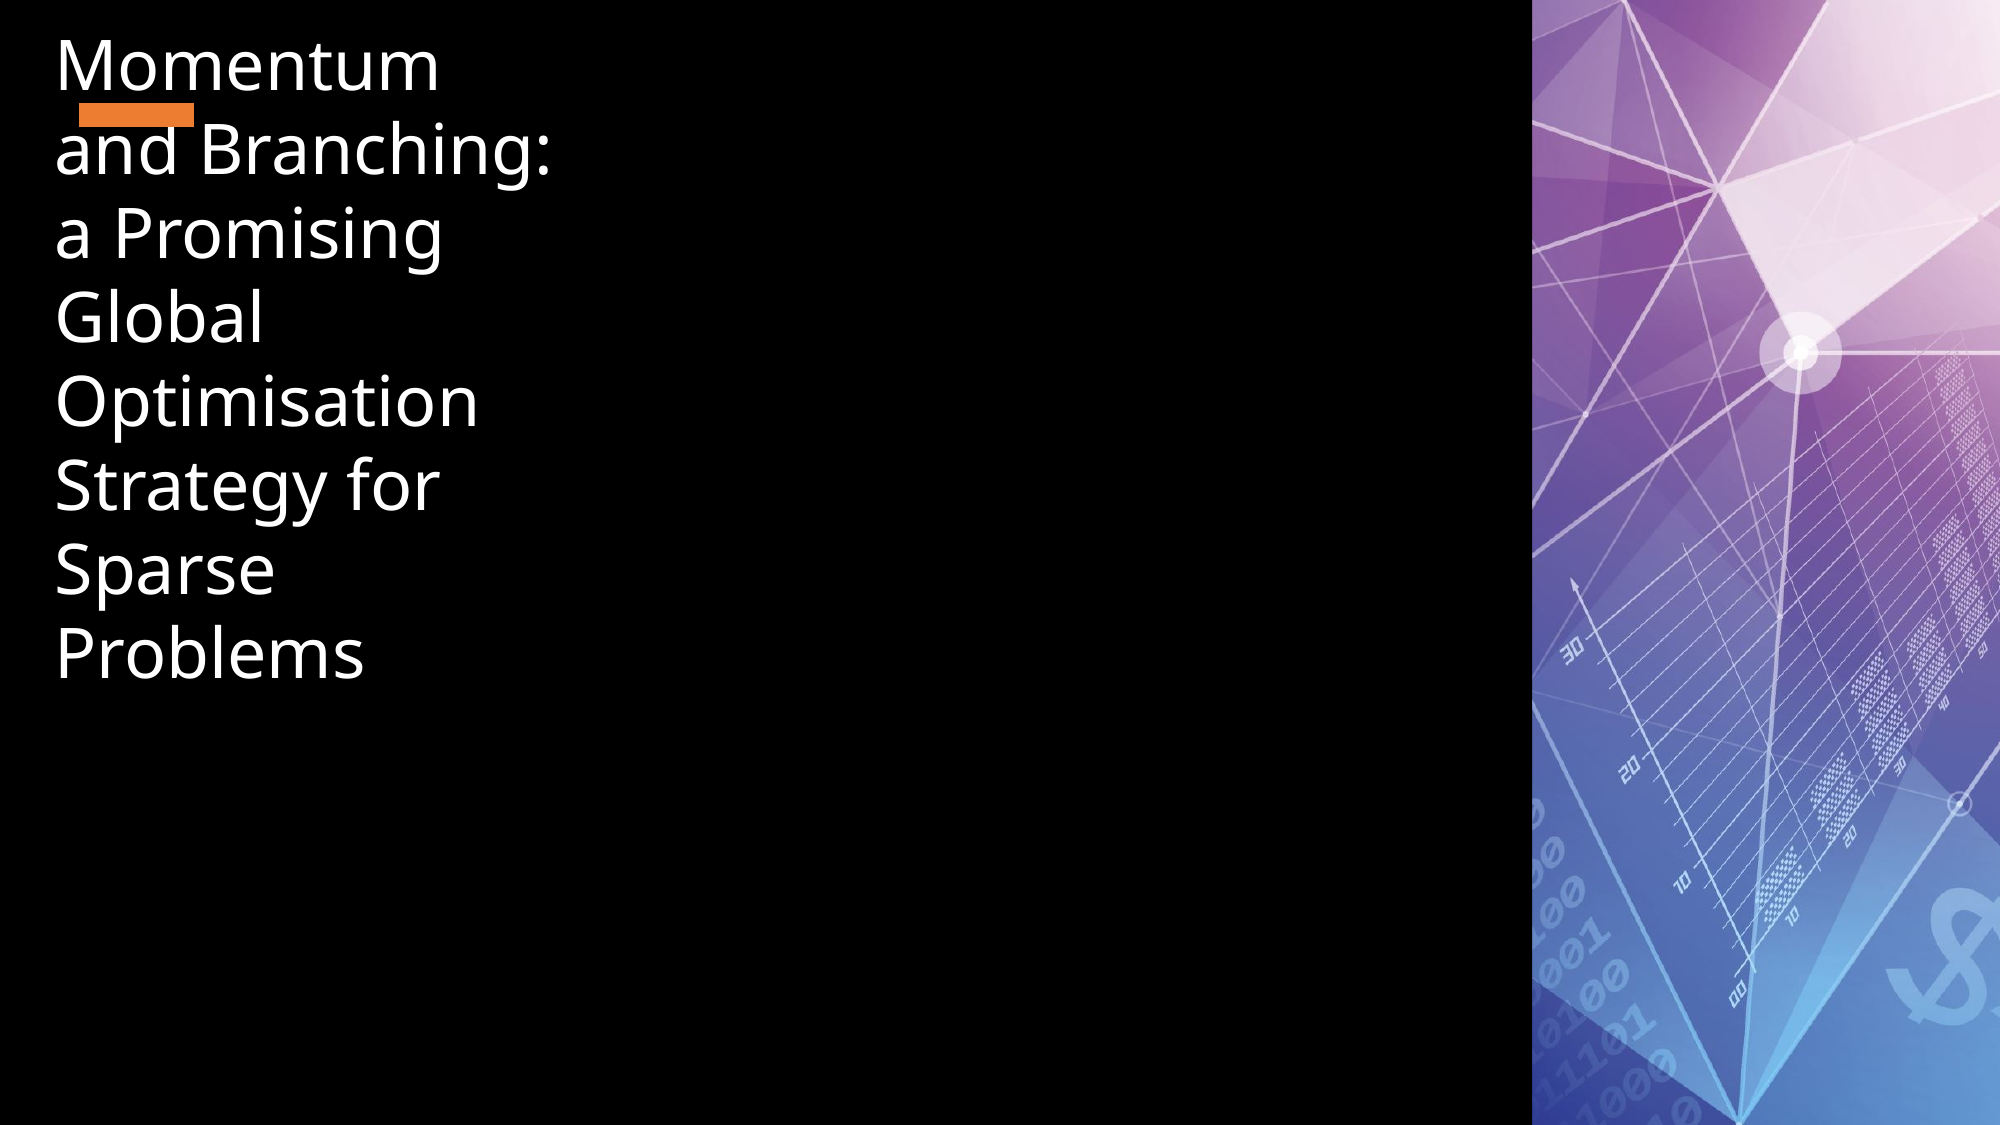

# Momentum and Branching: a Promising Global Optimisation Strategy for Sparse Problems